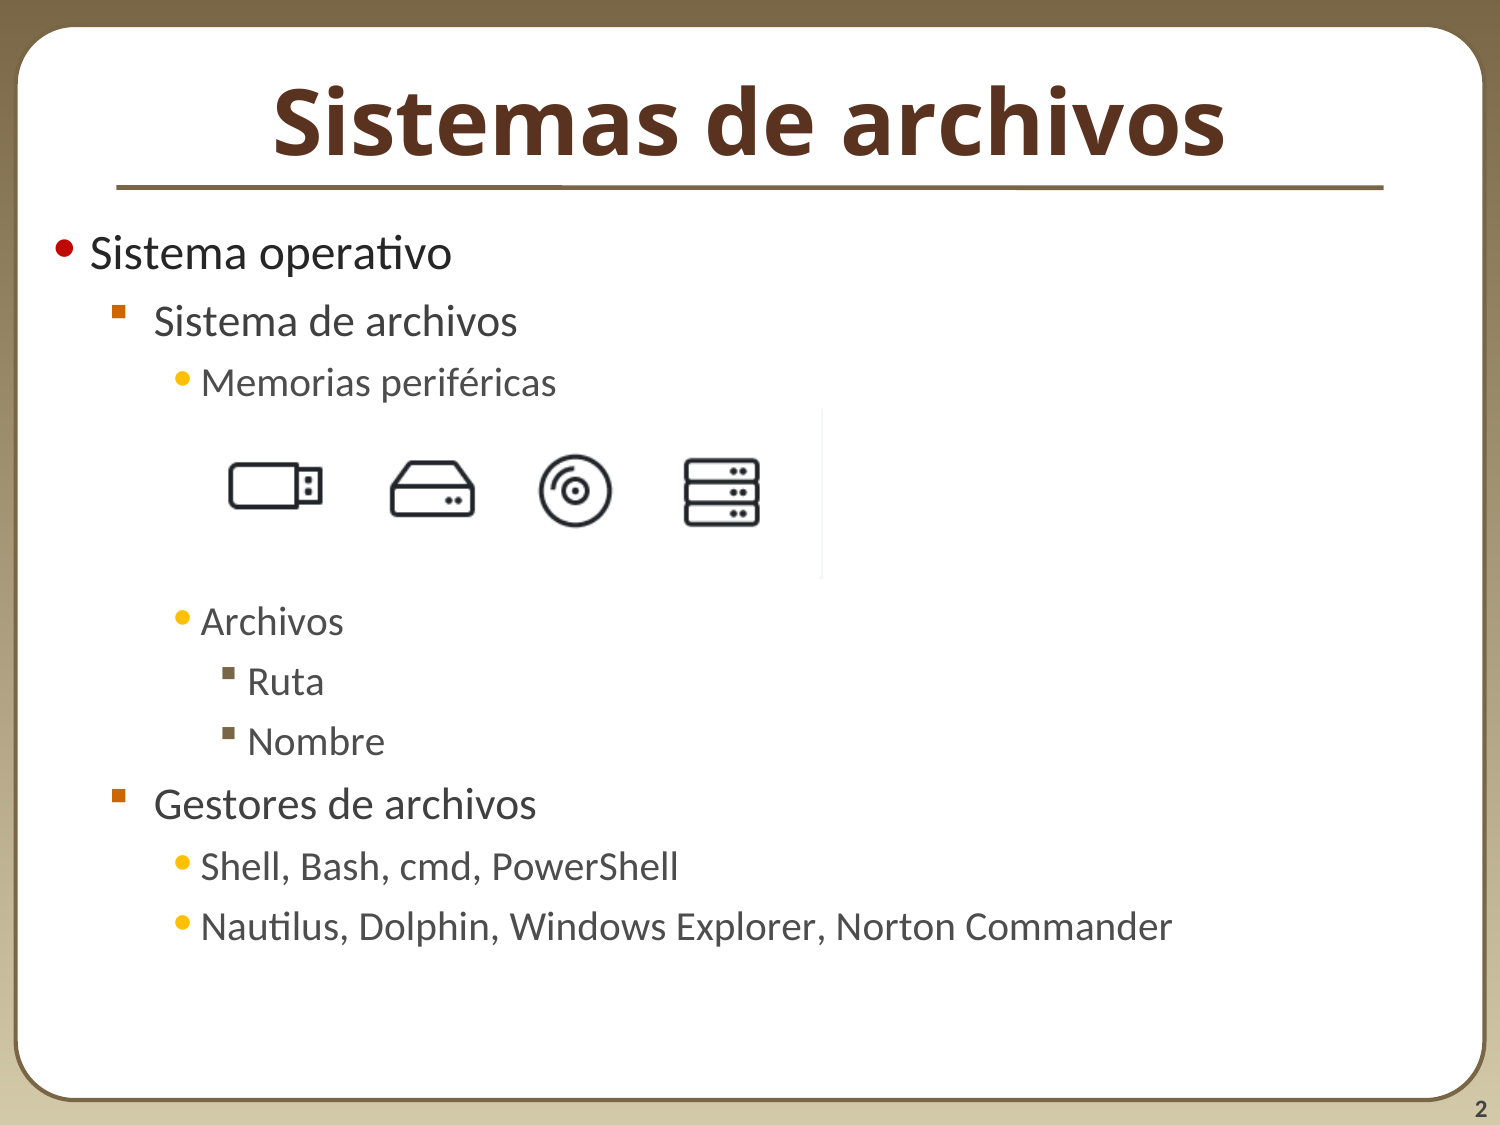

# Sistemas de archivos
Sistema operativo
Sistema de archivos
Memorias periféricas
Archivos
Ruta
Nombre
Gestores de archivos
Shell, Bash, cmd, PowerShell
Nautilus, Dolphin, Windows Explorer, Norton Commander